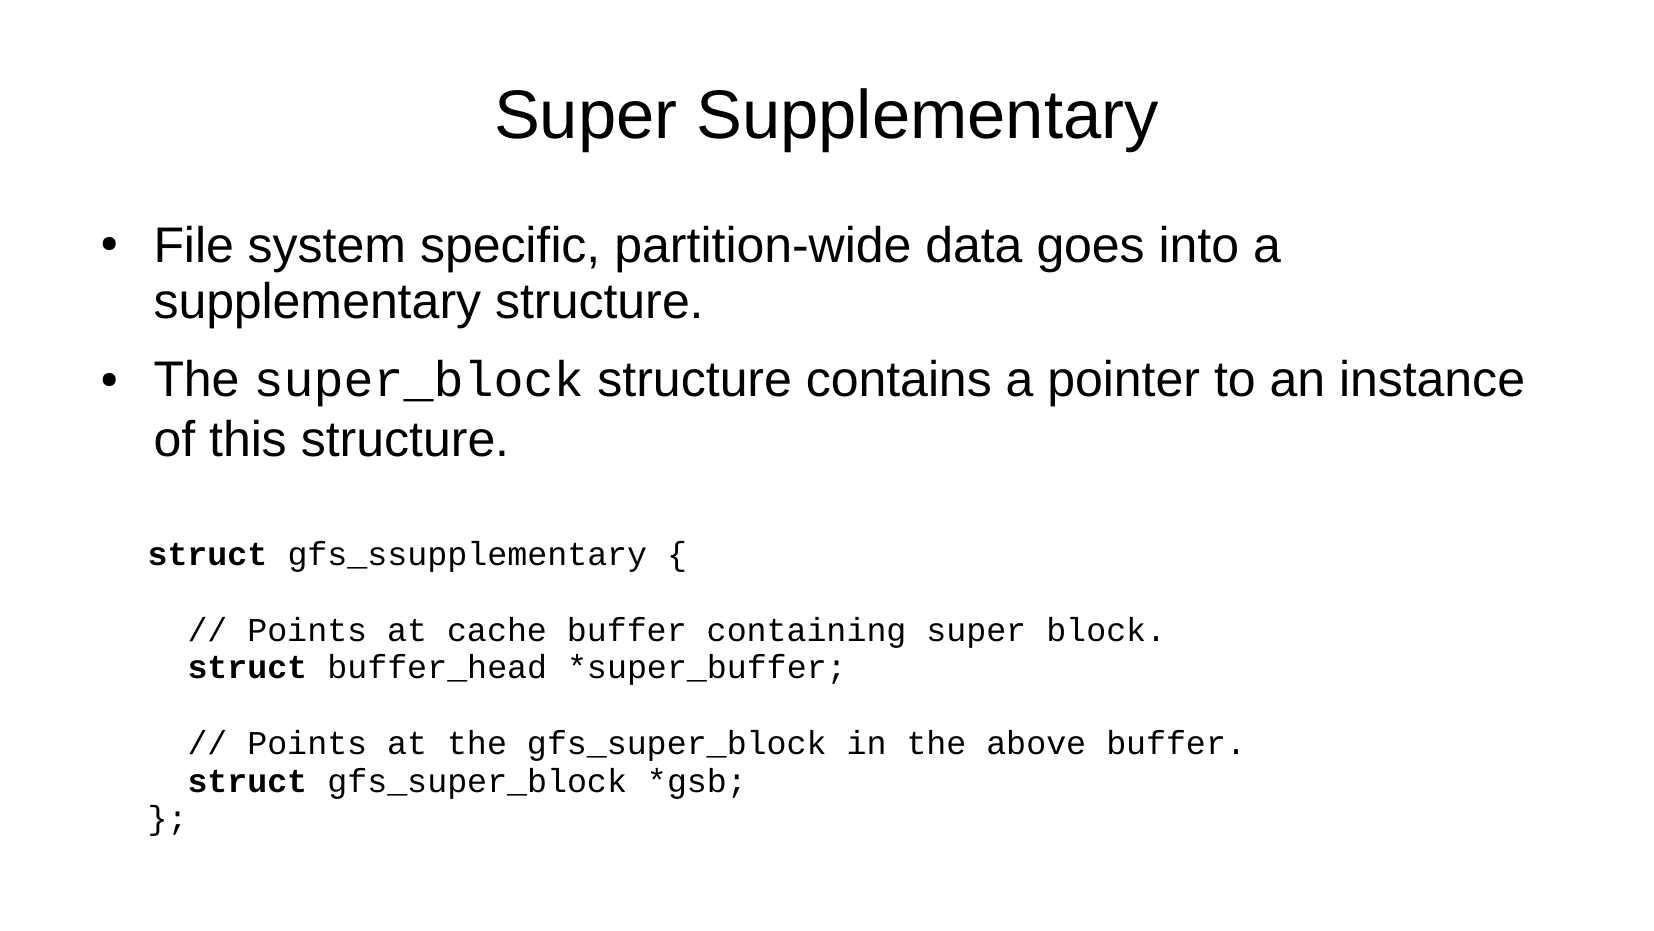

# Super Supplementary
File system specific, partition-wide data goes into a supplementary structure.
The super_block structure contains a pointer to an instance of this structure.
struct gfs_ssupplementary {
 // Points at cache buffer containing super block.
 struct buffer_head *super_buffer;
 // Points at the gfs_super_block in the above buffer.
 struct gfs_super_block *gsb;
};